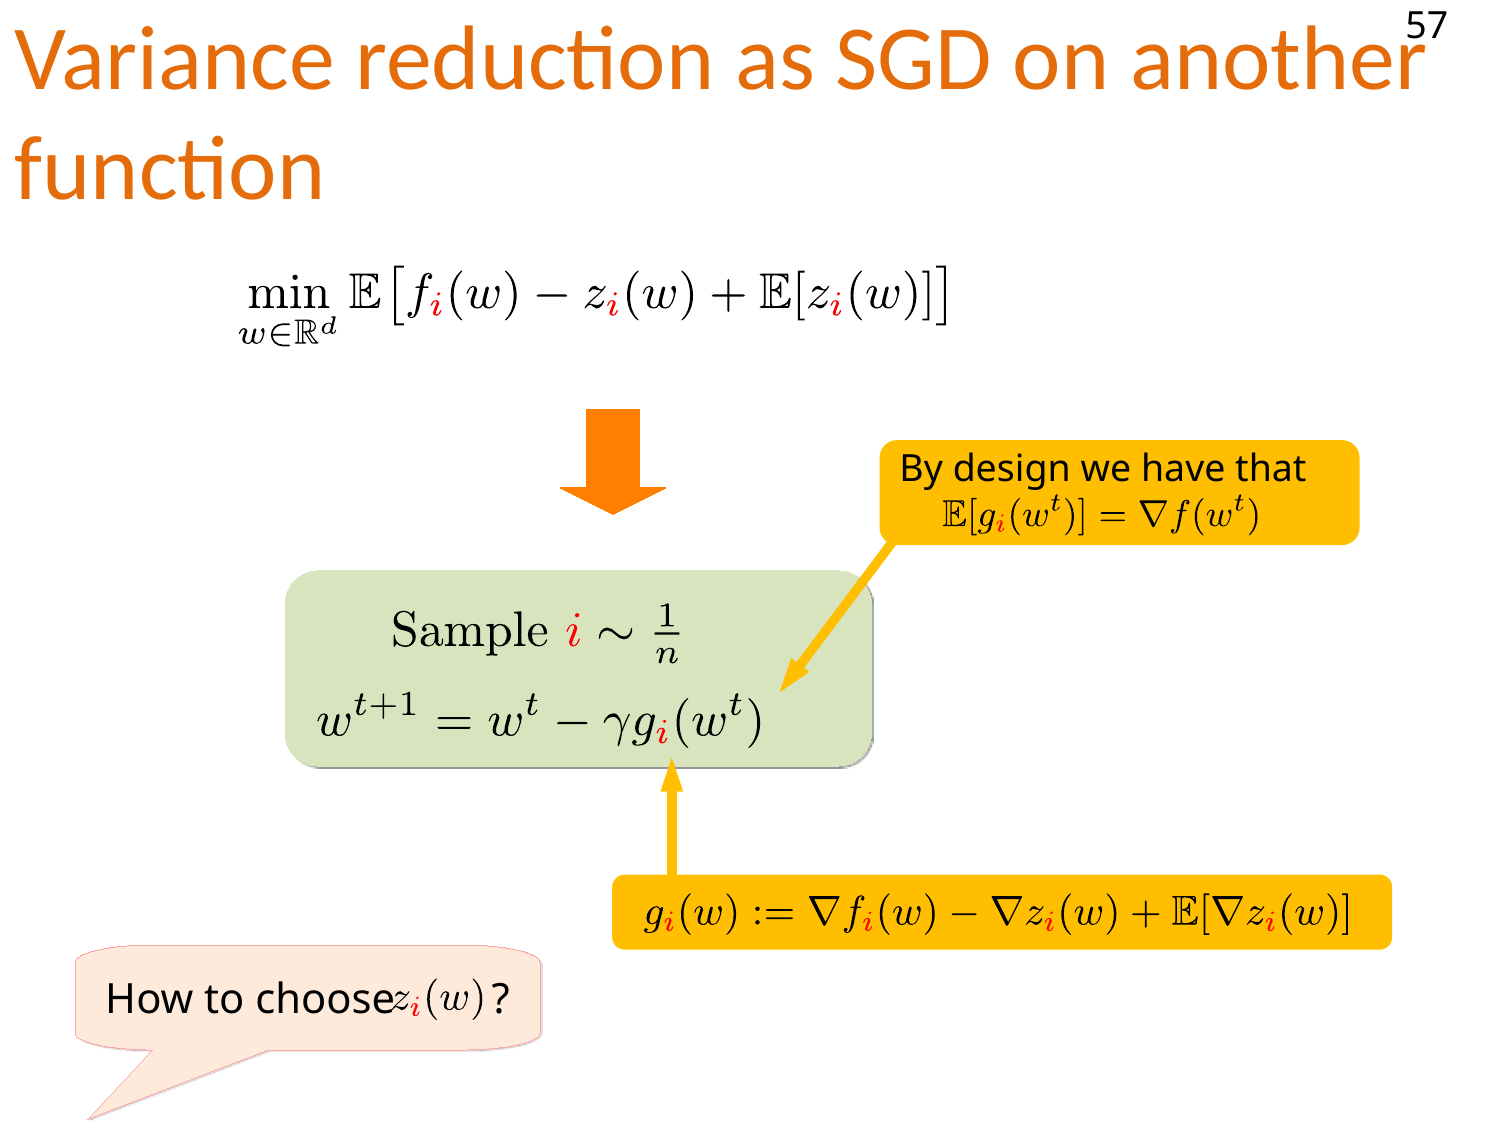

Variance reduction as SGD on another function
By design we have that
How to choose ?